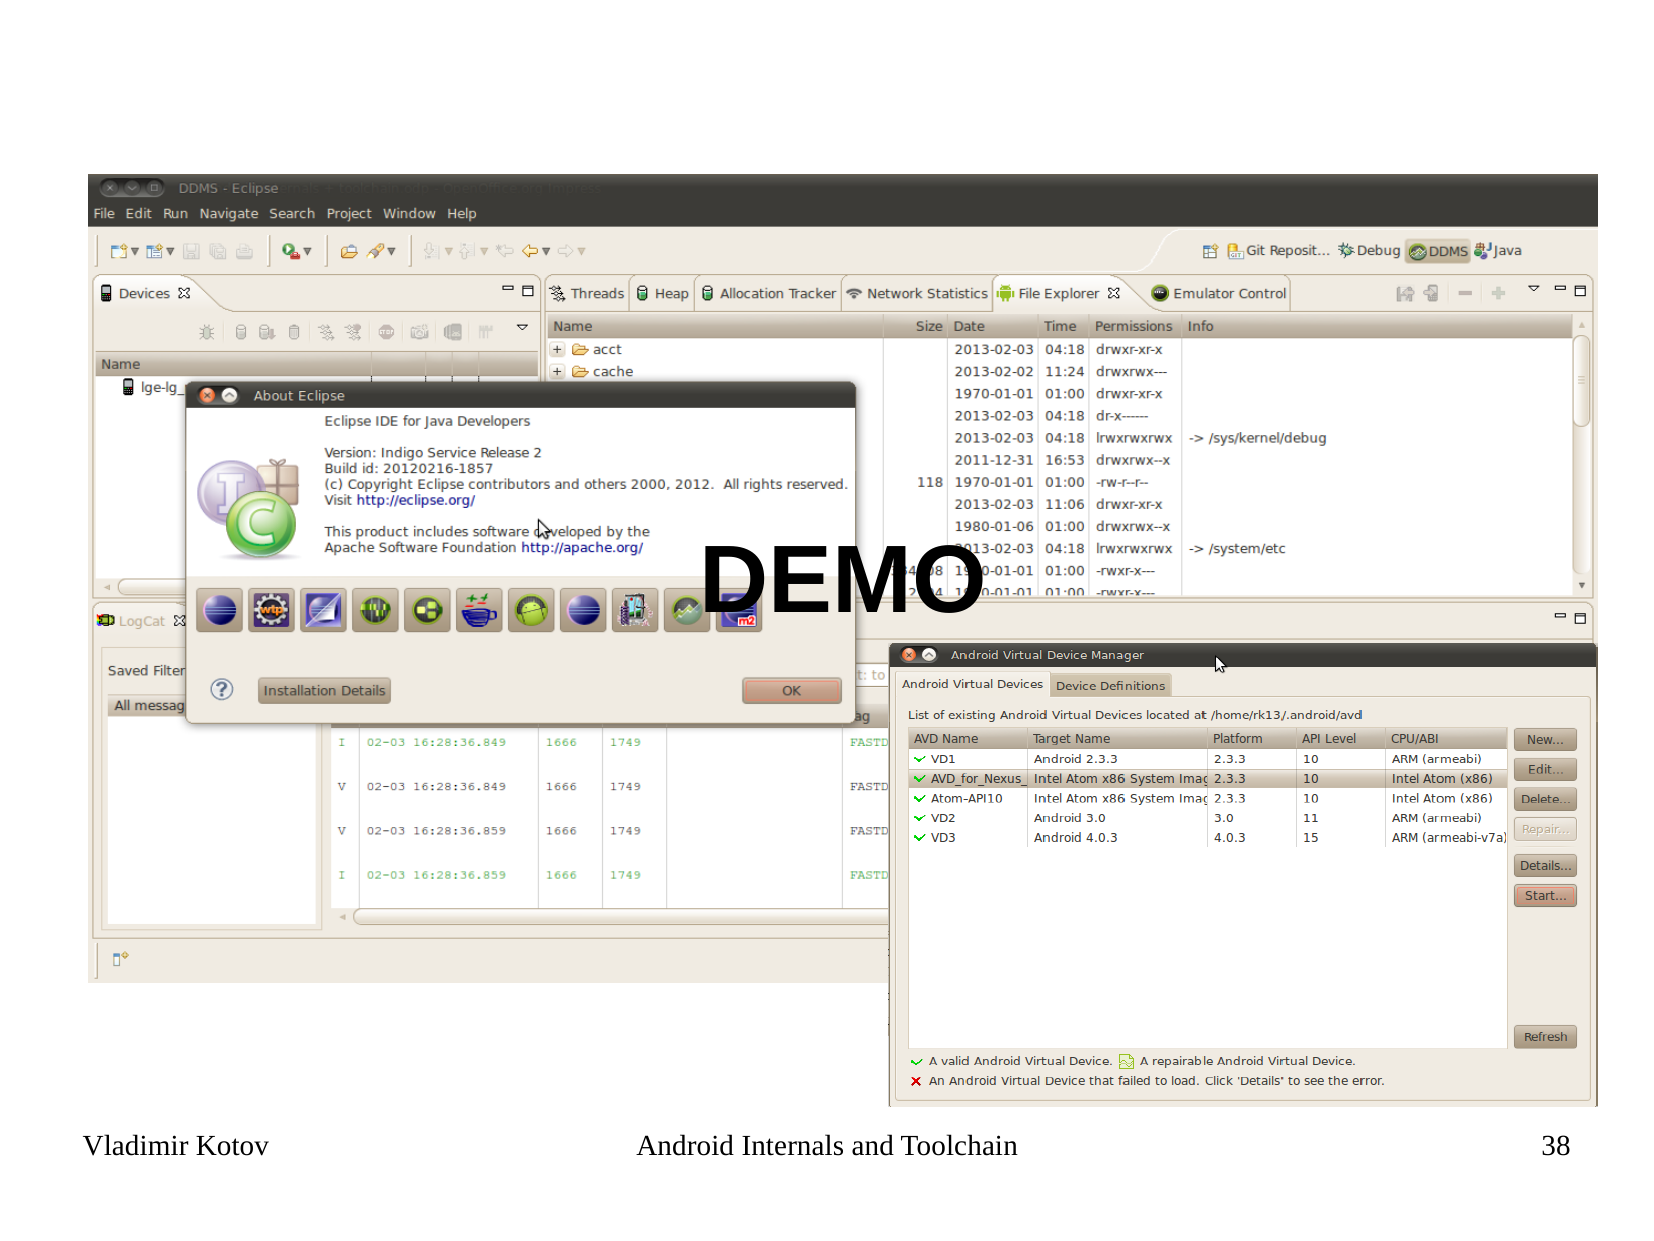

DEMO
Vladimir Kotov
Android Internals and Toolchain
38